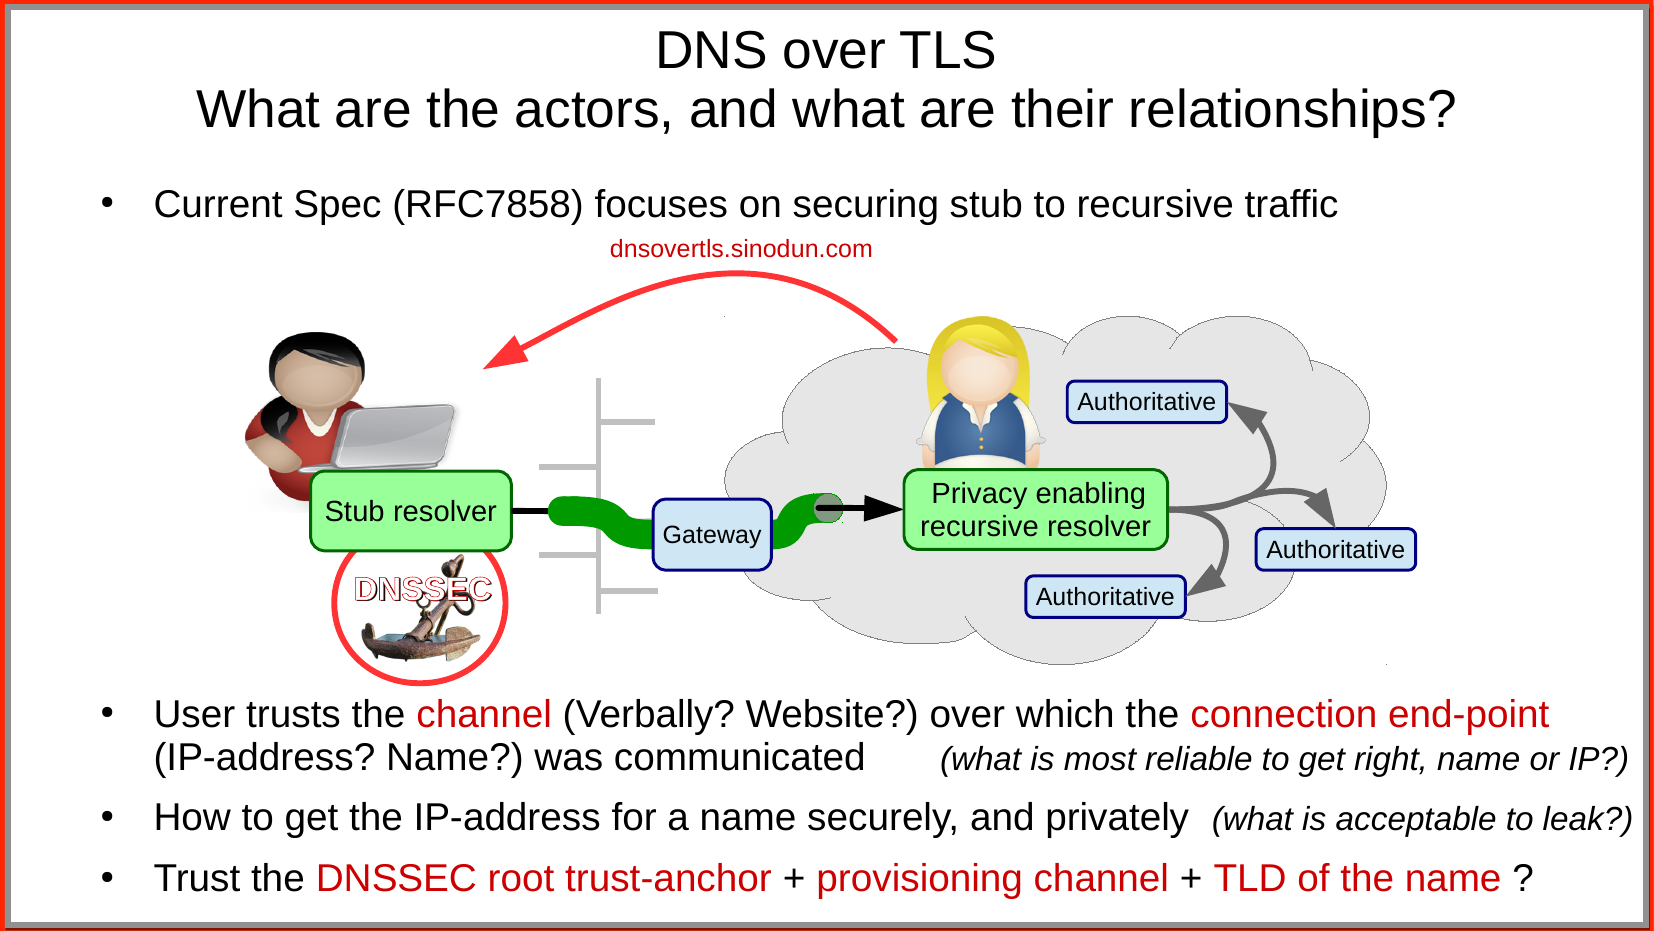

# DNS over TLS What are the actors, and what are their relationships?
Current Spec (RFC7858) focuses on securing stub to recursive traffic
User trusts the channel (Verbally? Website?) over which the connection end-point
(IP-address? Name?) was communicated (what is most reliable to get right, name or IP?)
How to get the IP-address for a name securely, and privately (what is acceptable to leak?)
Trust the DNSSEC root trust-anchor + provisioning channel + TLD of the name ?
dnsovertls.sinodun.com
Authoritative
Privacy enabling
Stub resolver
recursive resolver
Gateway
Authoritative
DNSSEC
Authoritative